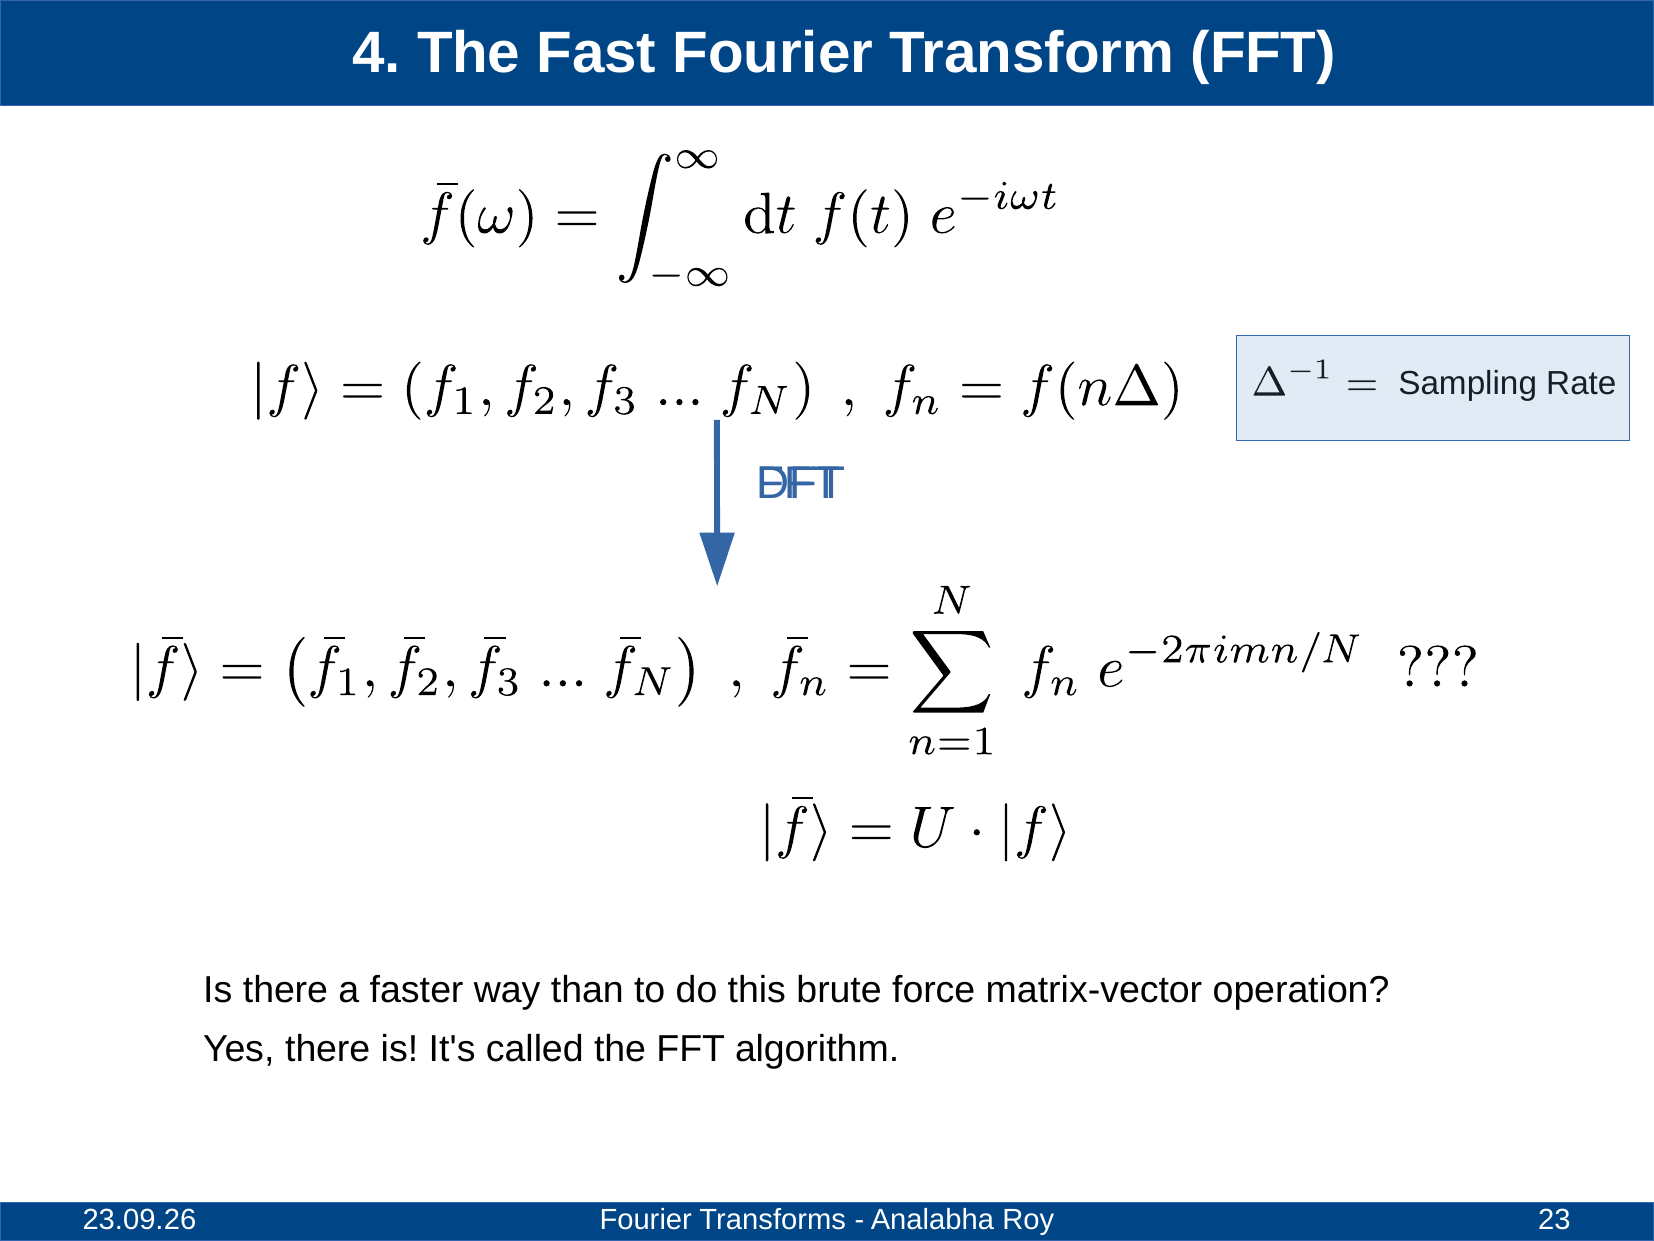

# 4. The Fast Fourier Transform (FFT)
Sampling Rate
DFT
FFT
Is there a faster way than to do this brute force matrix-vector operation?
Yes, there is! It's called the FFT algorithm.
Your name here (insert->page number)
23